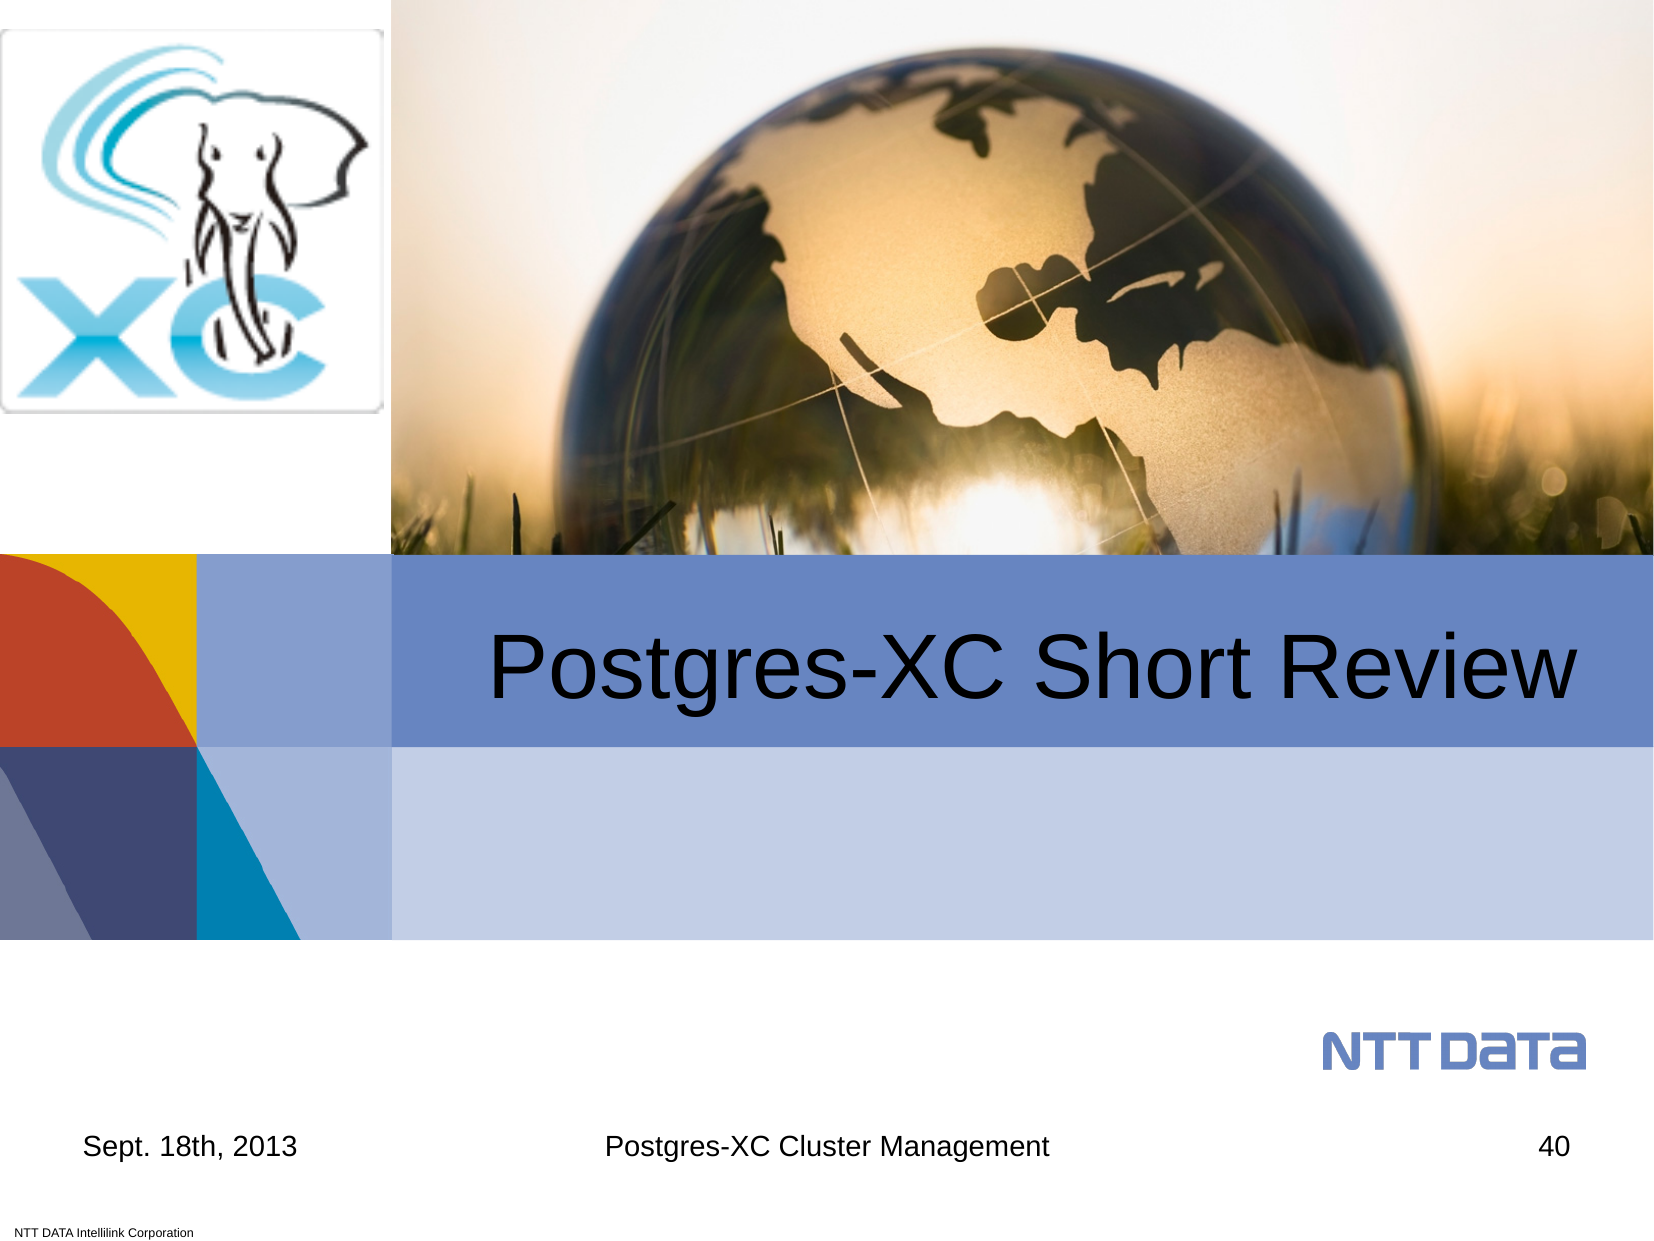

# Postgres-XC Short Review
Sept. 18th, 2013
Postgres-XC Cluster Management
40